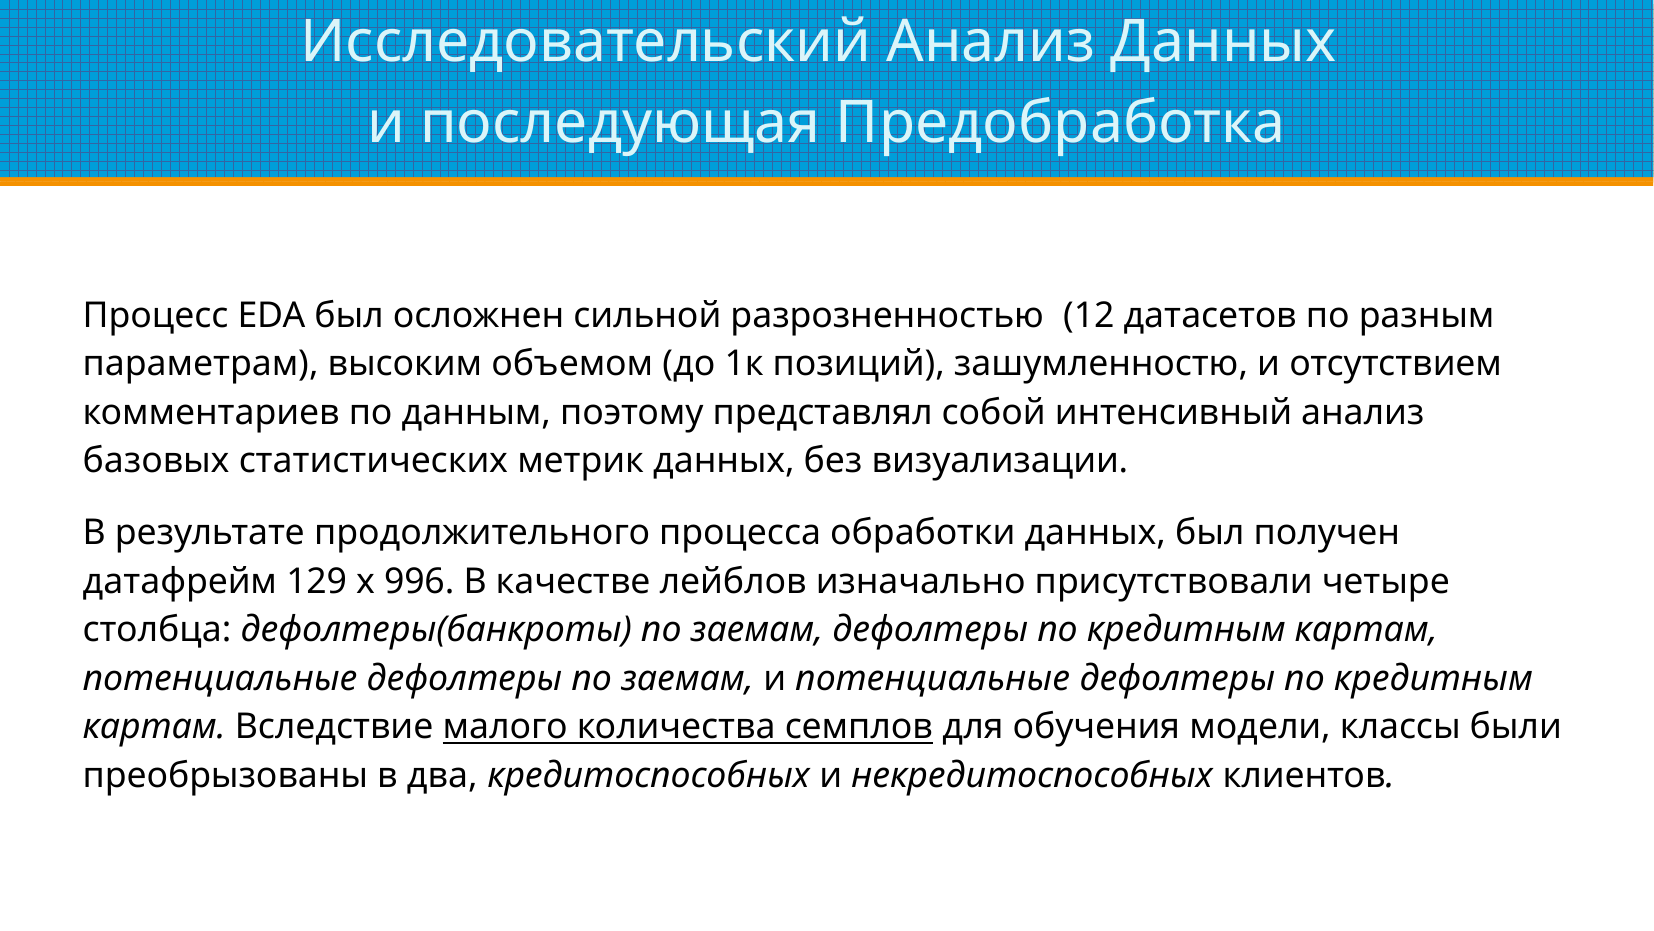

# Исследовательский Анализ Данных и последующая Предобработка
Процесс EDA был осложнен сильной разрозненностью (12 датасетов по разным параметрам), высоким объемом (до 1к позиций), зашумленностю, и отсутствием комментариев по данным, поэтому представлял собой интенсивный анализ базовых статистических метрик данных, без визуализации.
В результате продолжительного процесса обработки данных, был получен датафрейм 129 x 996. В качестве лейблов изначально присутствовали четыре столбца: дефолтеры(банкроты) по заемам, дефолтеры по кредитным картам, потенциальные дефолтеры по заемам, и потенциальные дефолтеры по кредитным картам. Вследствие малого количества семплов для обучения модели, классы были преобрызованы в два, кредитоспособных и некредитоспособных клиентов.